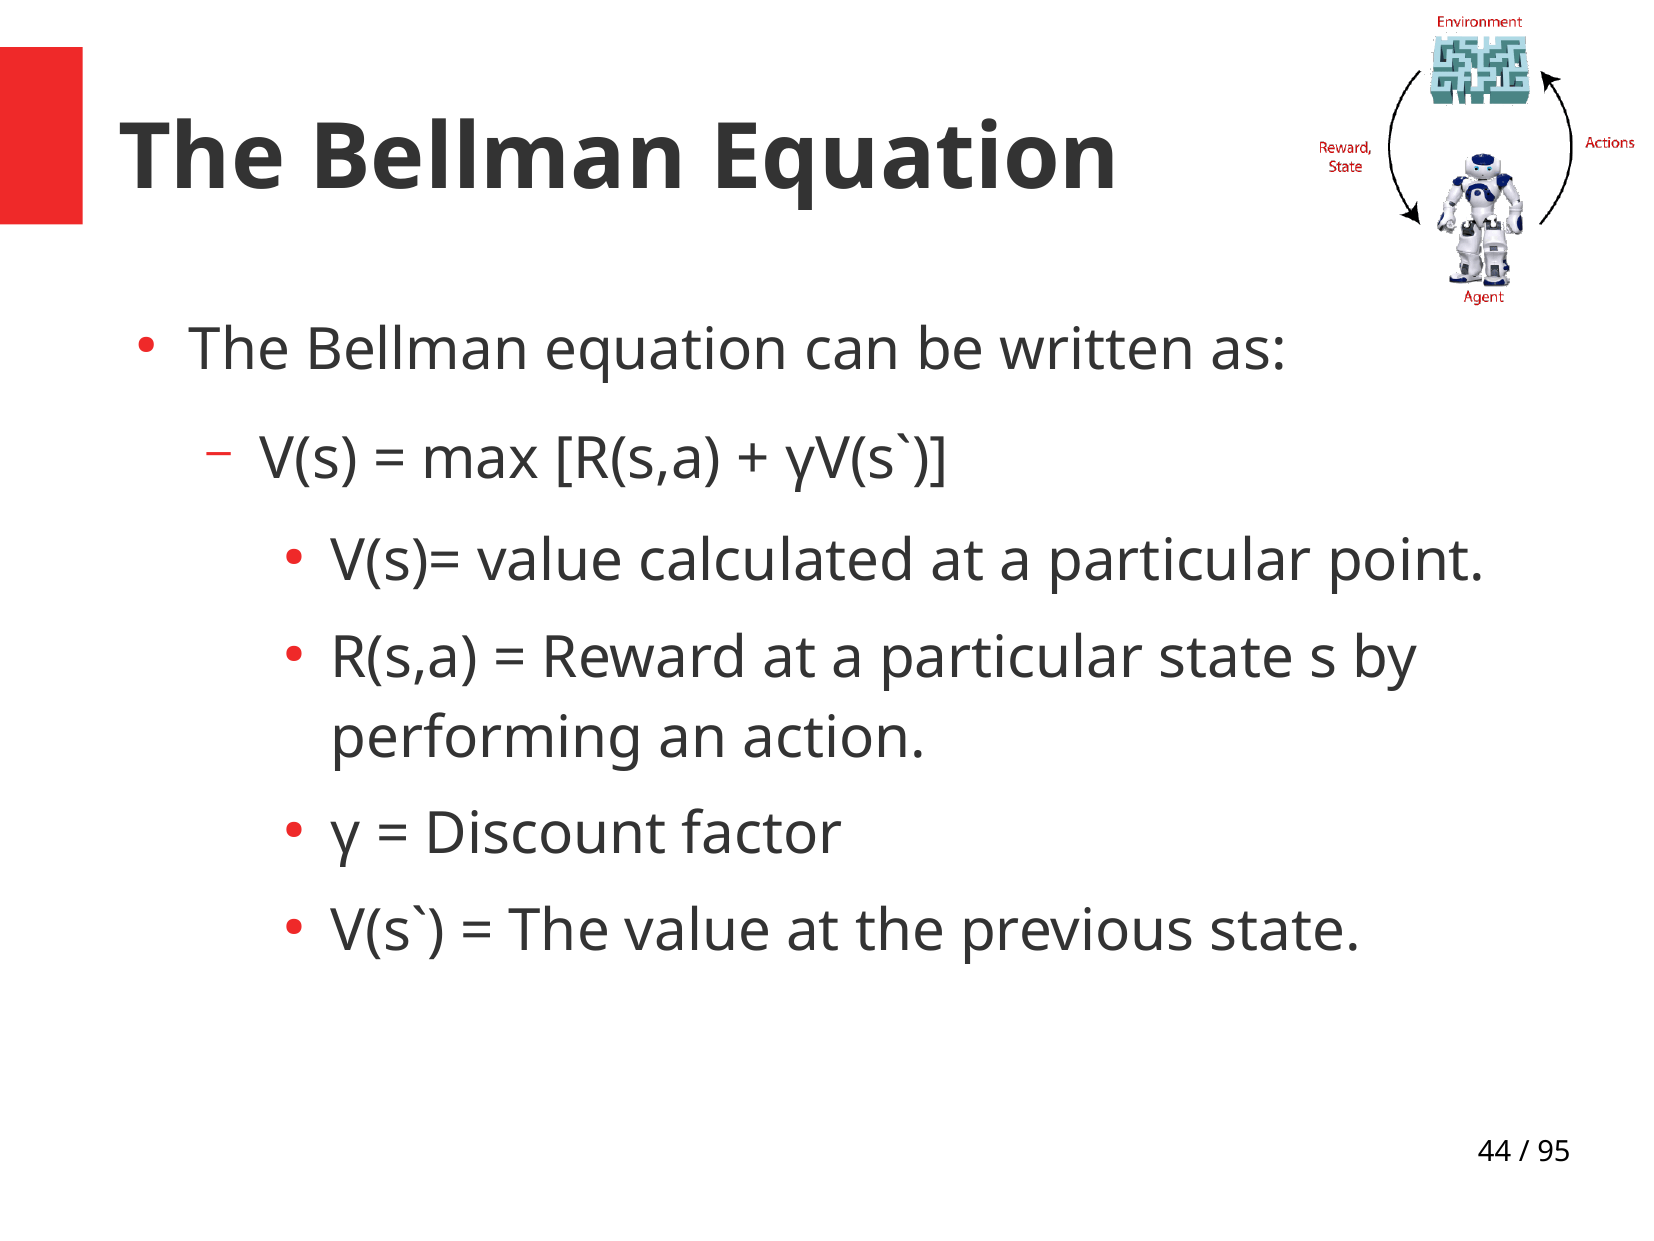

# The Bellman Equation
The Bellman equation can be written as:
V(s) = max [R(s,a) + γV(s`)]
V(s)= value calculated at a particular point.
R(s,a) = Reward at a particular state s by performing an action.
γ = Discount factor
V(s`) = The value at the previous state.
44